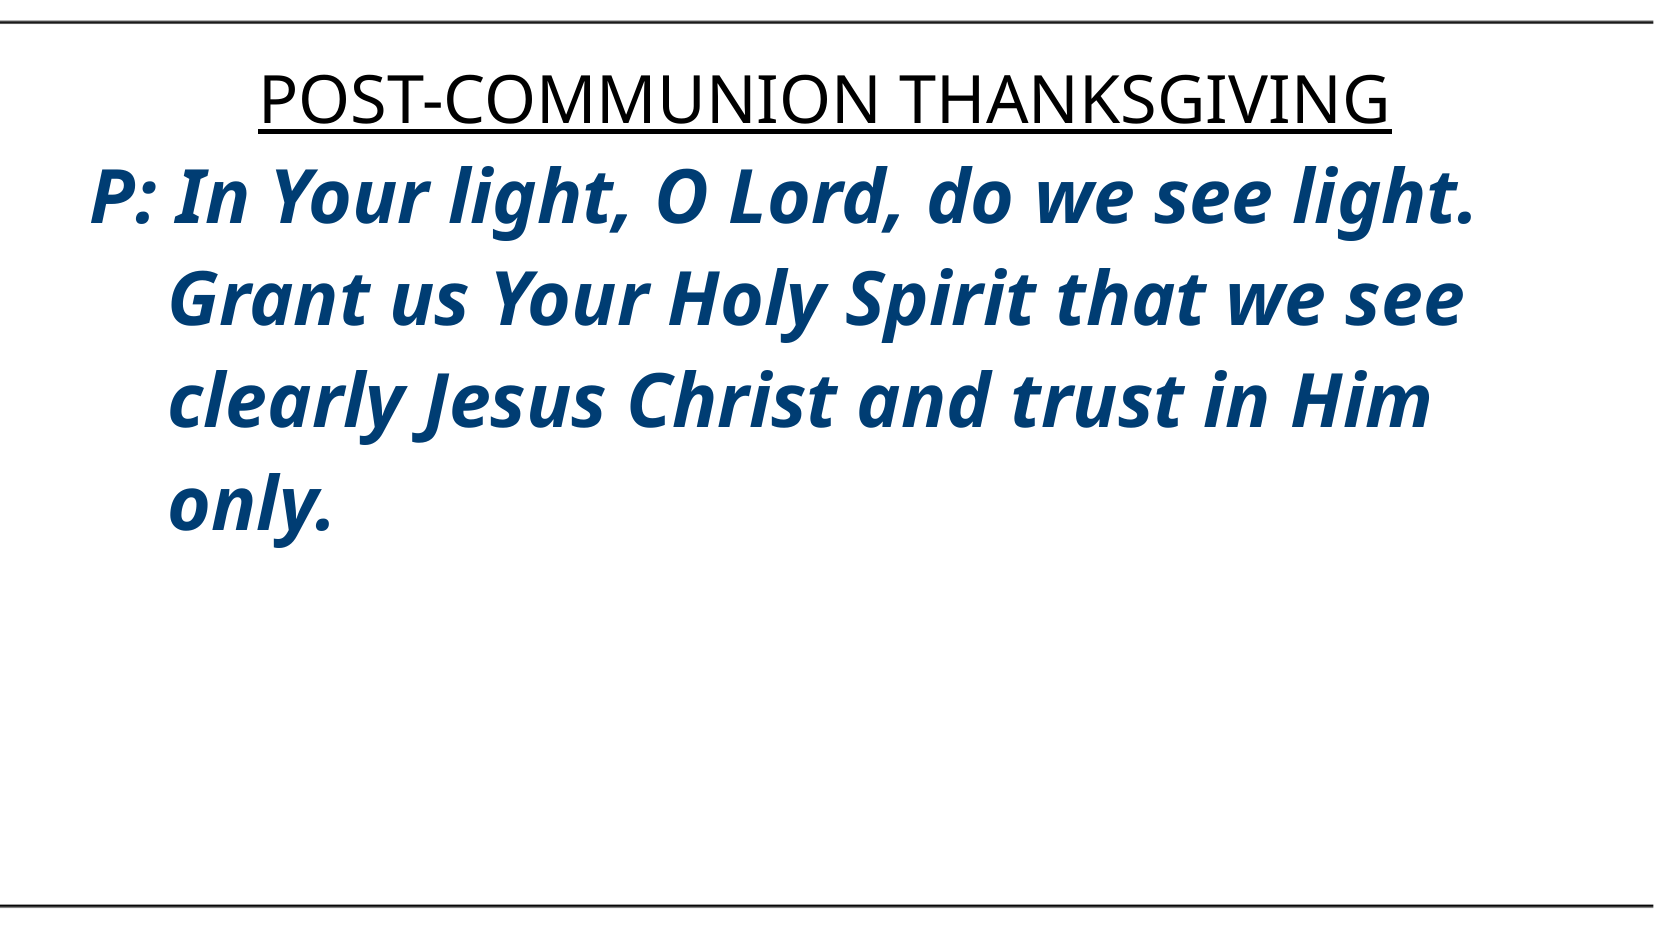

POST-COMMUNION THANKSGIVING
P: In Your light, O Lord, do we see light.
 Grant us Your Holy Spirit that we see
 clearly Jesus Christ and trust in Him
 only.